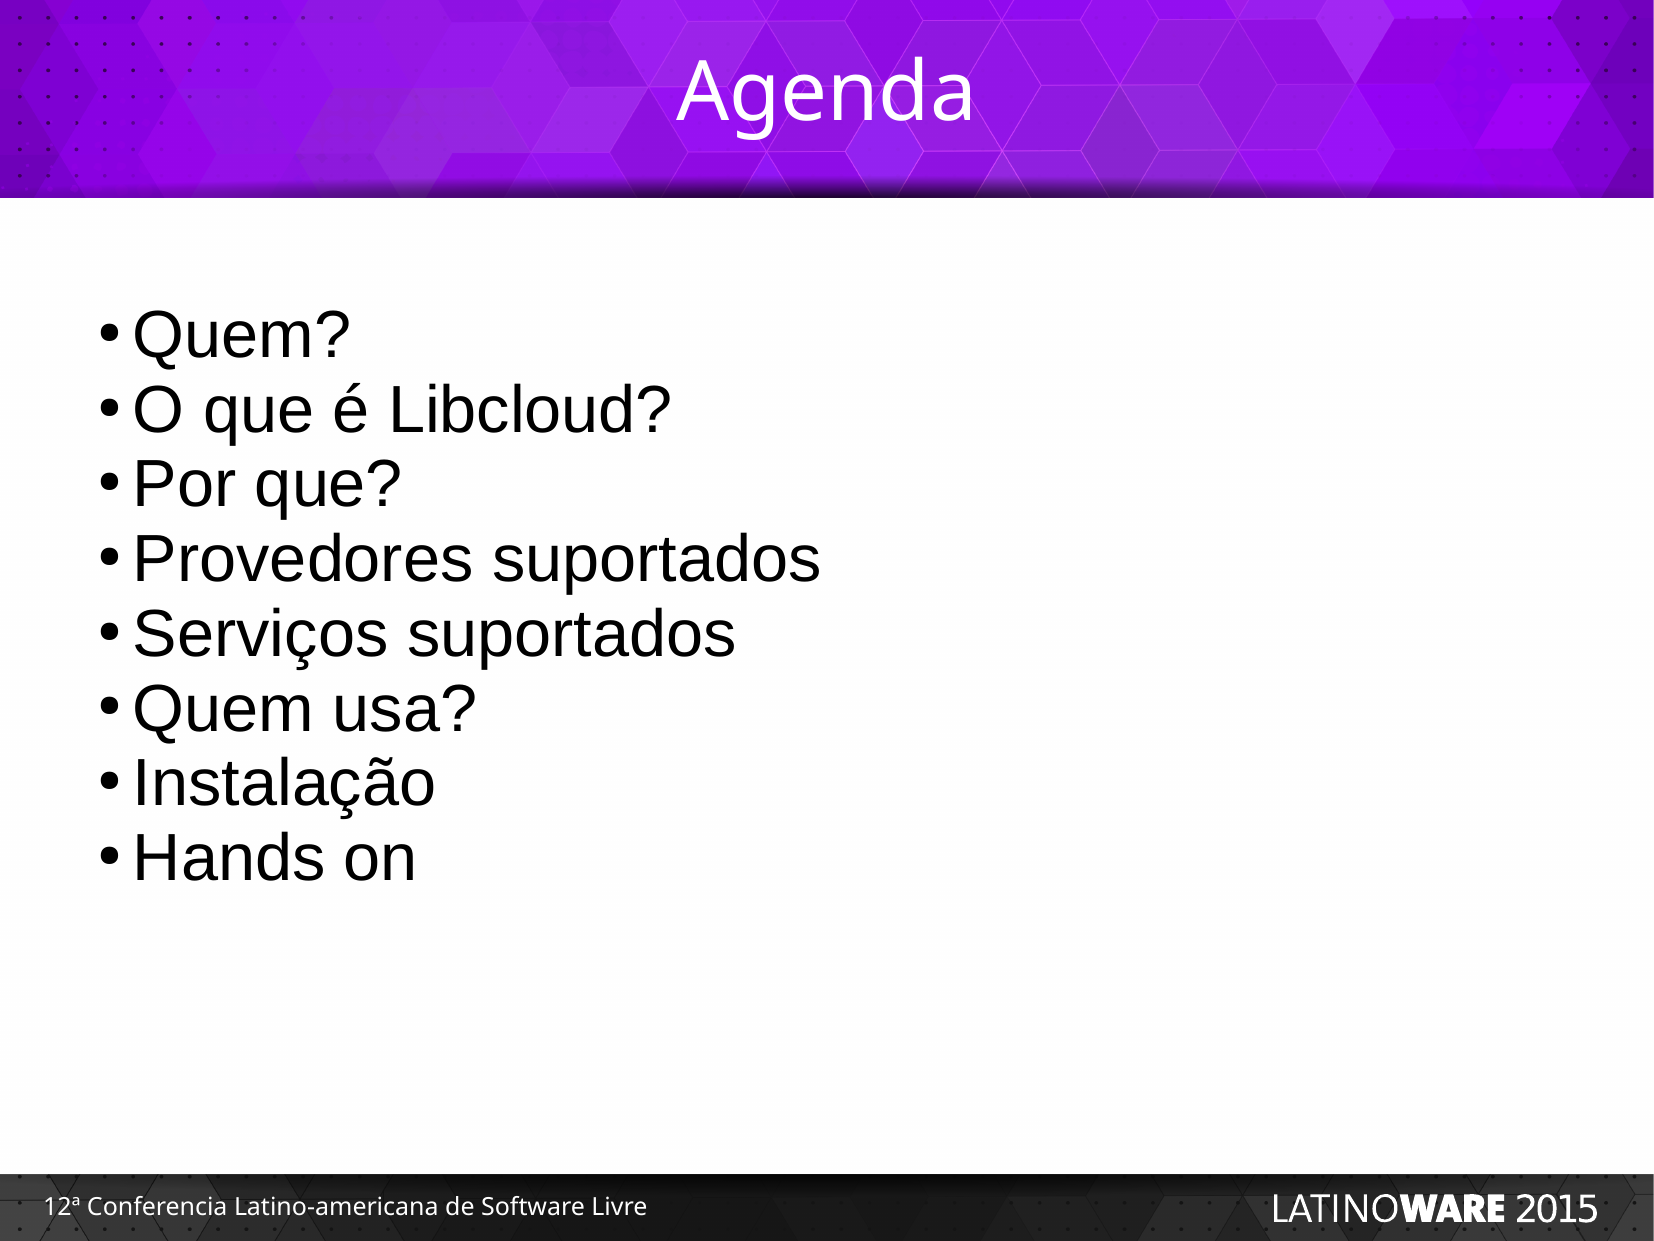

Agenda
Quem?
O que é Libcloud?
Por que?
Provedores suportados
Serviços suportados
Quem usa?
Instalação
Hands on
12ª Conferencia Latino-americana de Software Livre